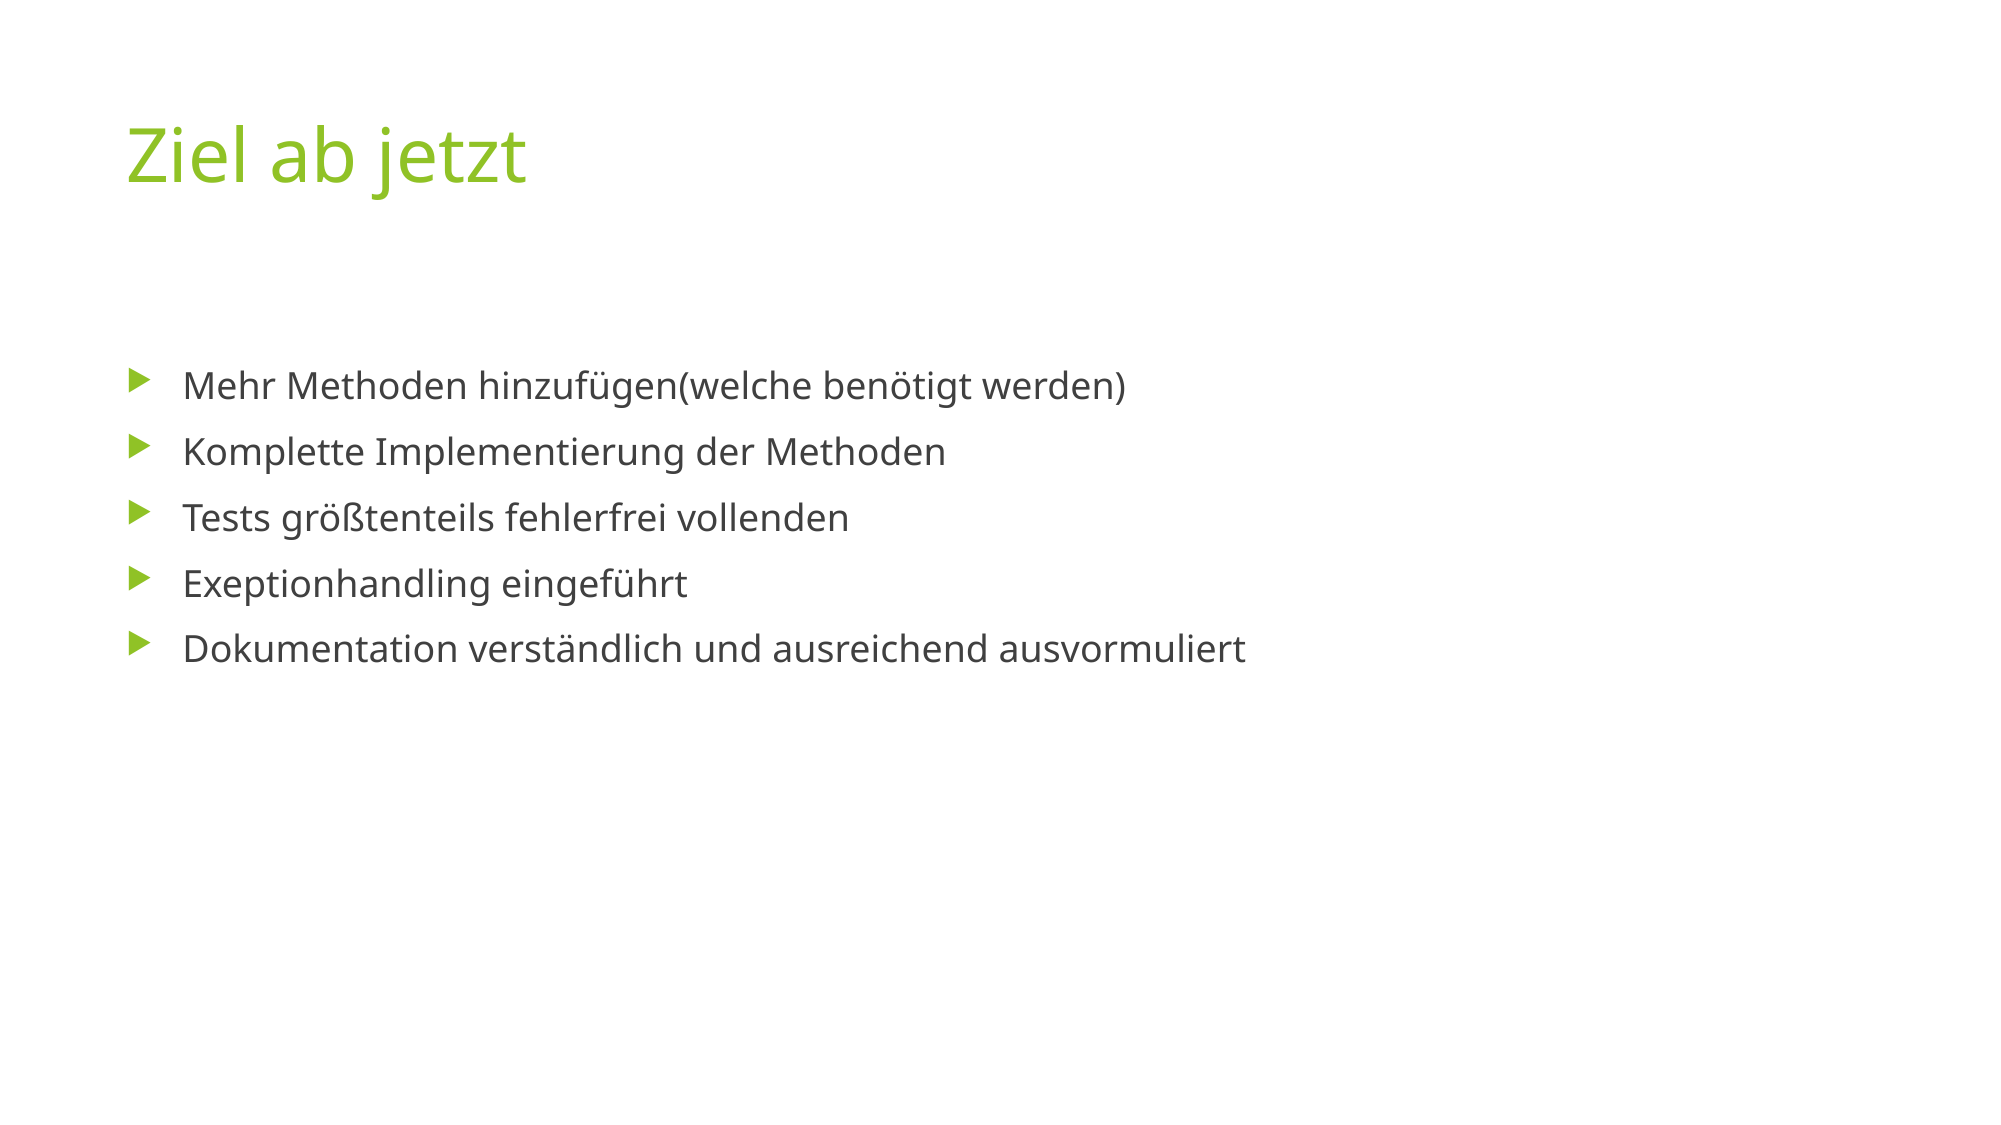

# Ziel ab jetzt
Mehr Methoden hinzufügen(welche benötigt werden)
Komplette Implementierung der Methoden
Tests größtenteils fehlerfrei vollenden
Exeptionhandling eingeführt
Dokumentation verständlich und ausreichend ausvormuliert